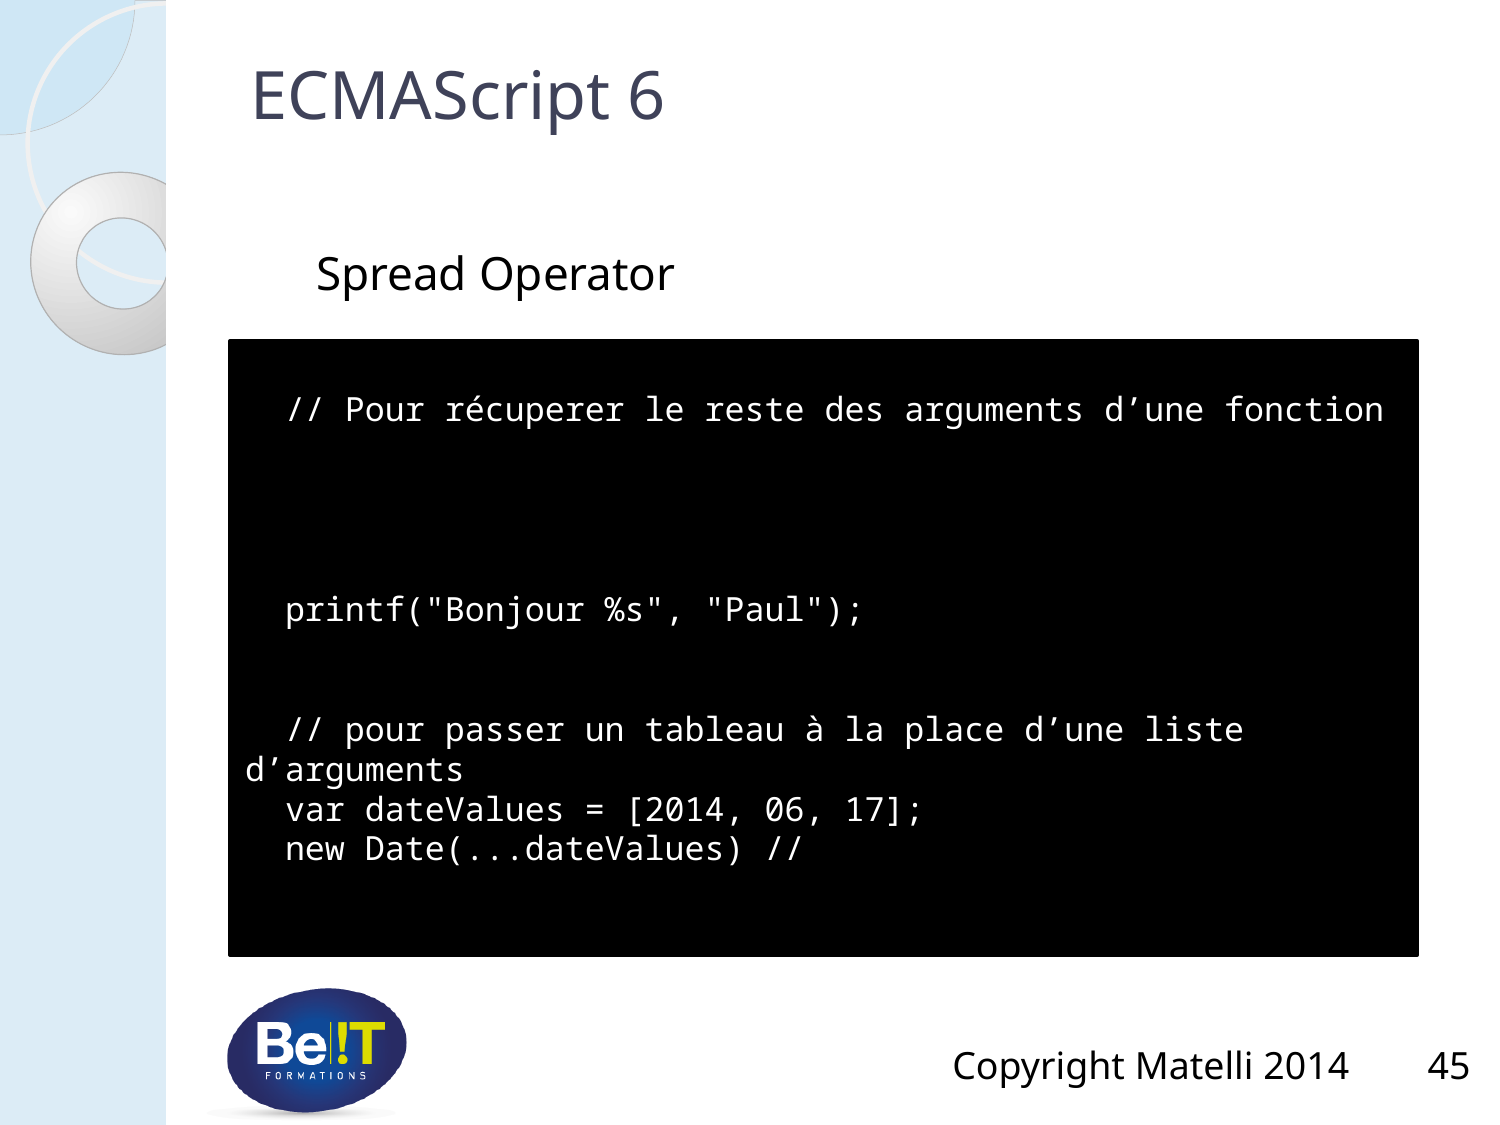

# ECMAScript 6
Spread Operator
 // Pour récuperer le reste des arguments d’une fonction
 function printf(format, ...args) {
 // ...
 }
 printf("Bonjour %s", "Paul");
 // pour passer un tableau à la place d’une liste d’arguments
 var dateValues = [2014, 06, 17];
 new Date(...dateValues) // Thu Jul 17 2014 00:00:00 GMT+0200
Copyright Matelli 2014